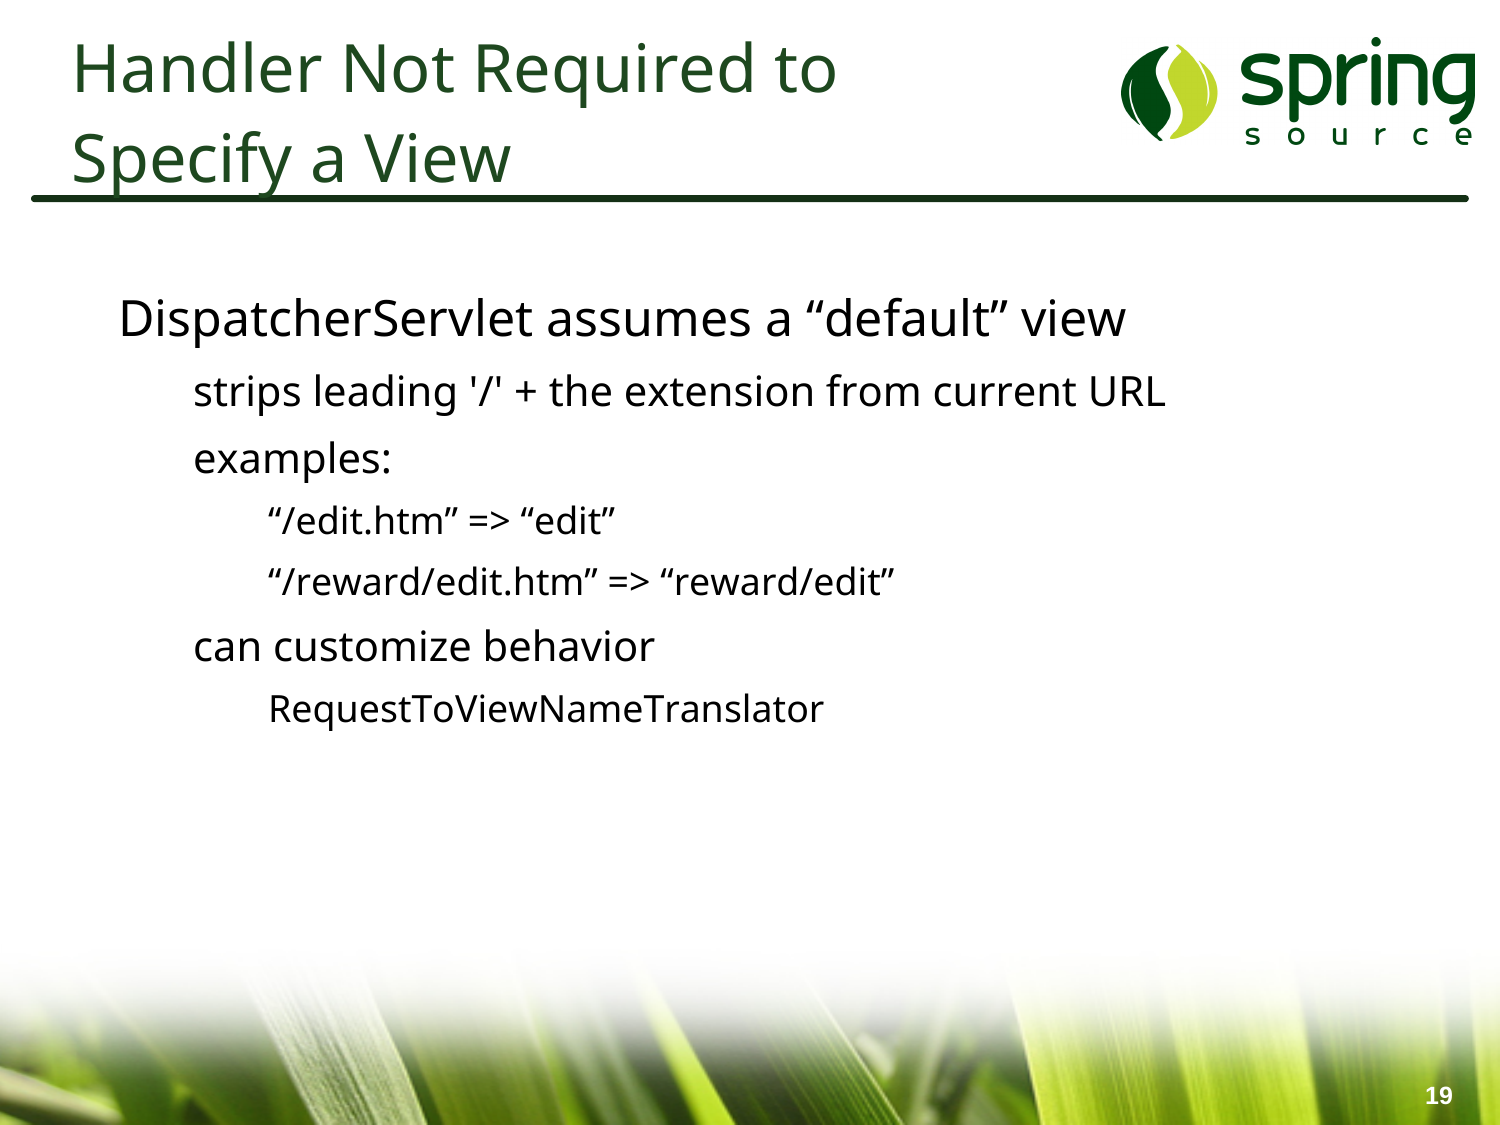

# Handler Not Required to Specify a View
DispatcherServlet assumes a “default” view
strips leading '/' + the extension from current URL
examples:
“/edit.htm” => “edit”
“/reward/edit.htm” => “reward/edit”
can customize behavior
RequestToViewNameTranslator